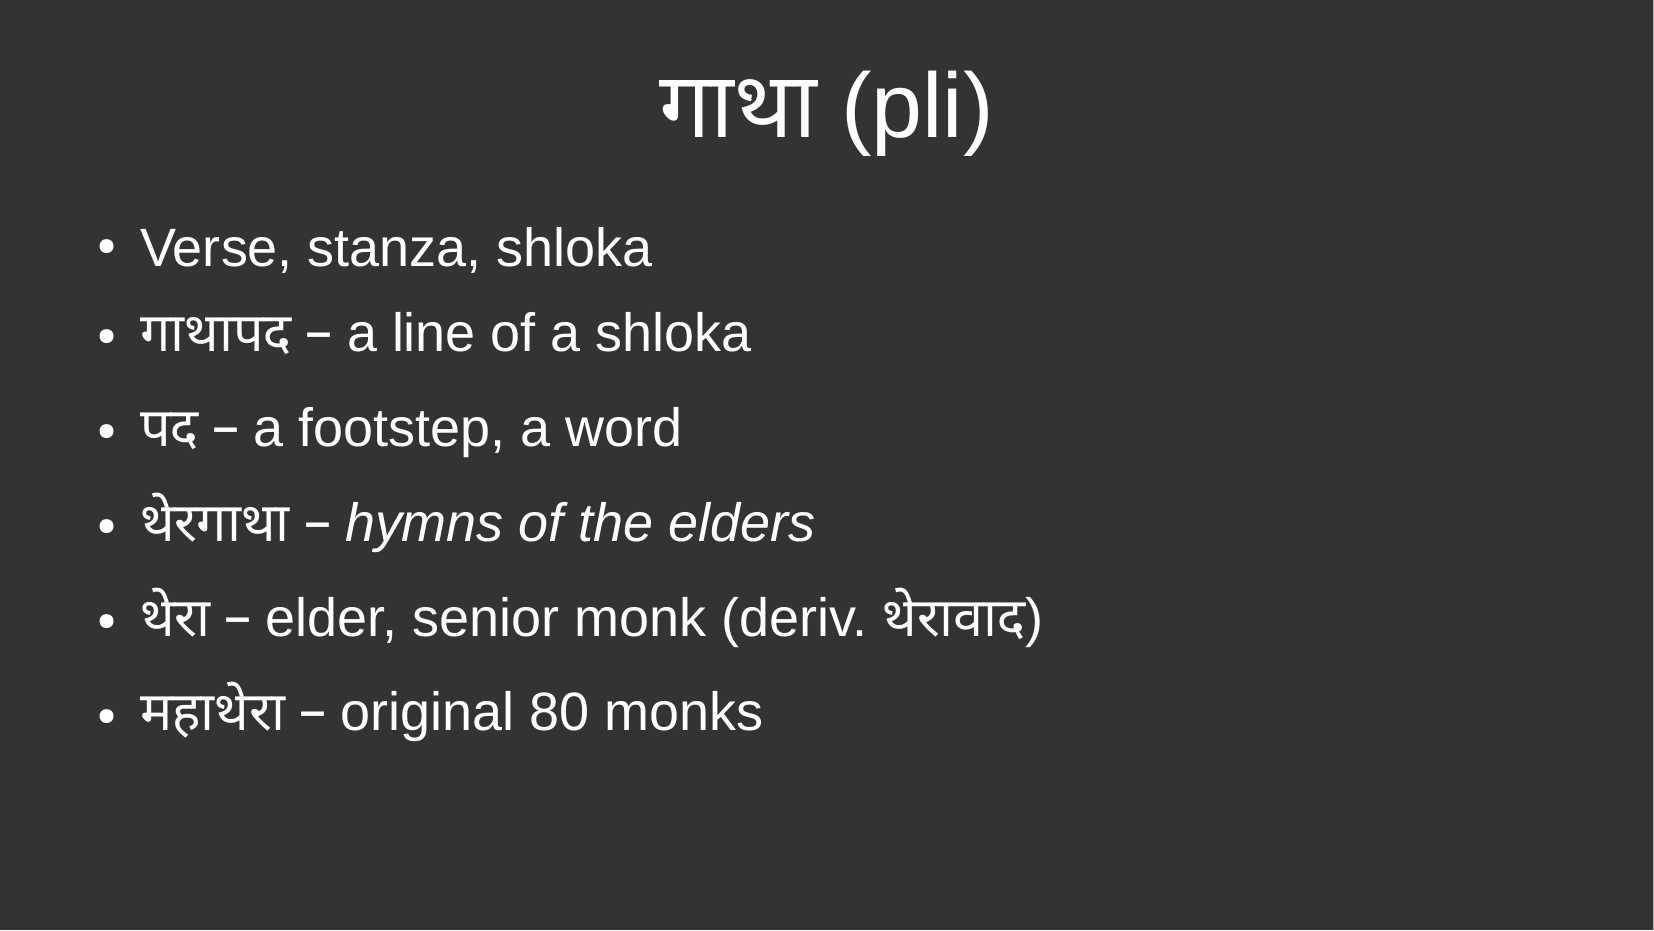

# गाथा (pli)
Verse, stanza, shloka
गाथापद – a line of a shloka
पद – a footstep, a word
थेरगाथा – hymns of the elders
थेरा – elder, senior monk (deriv. थेरावाद)
महाथेरा – original 80 monks